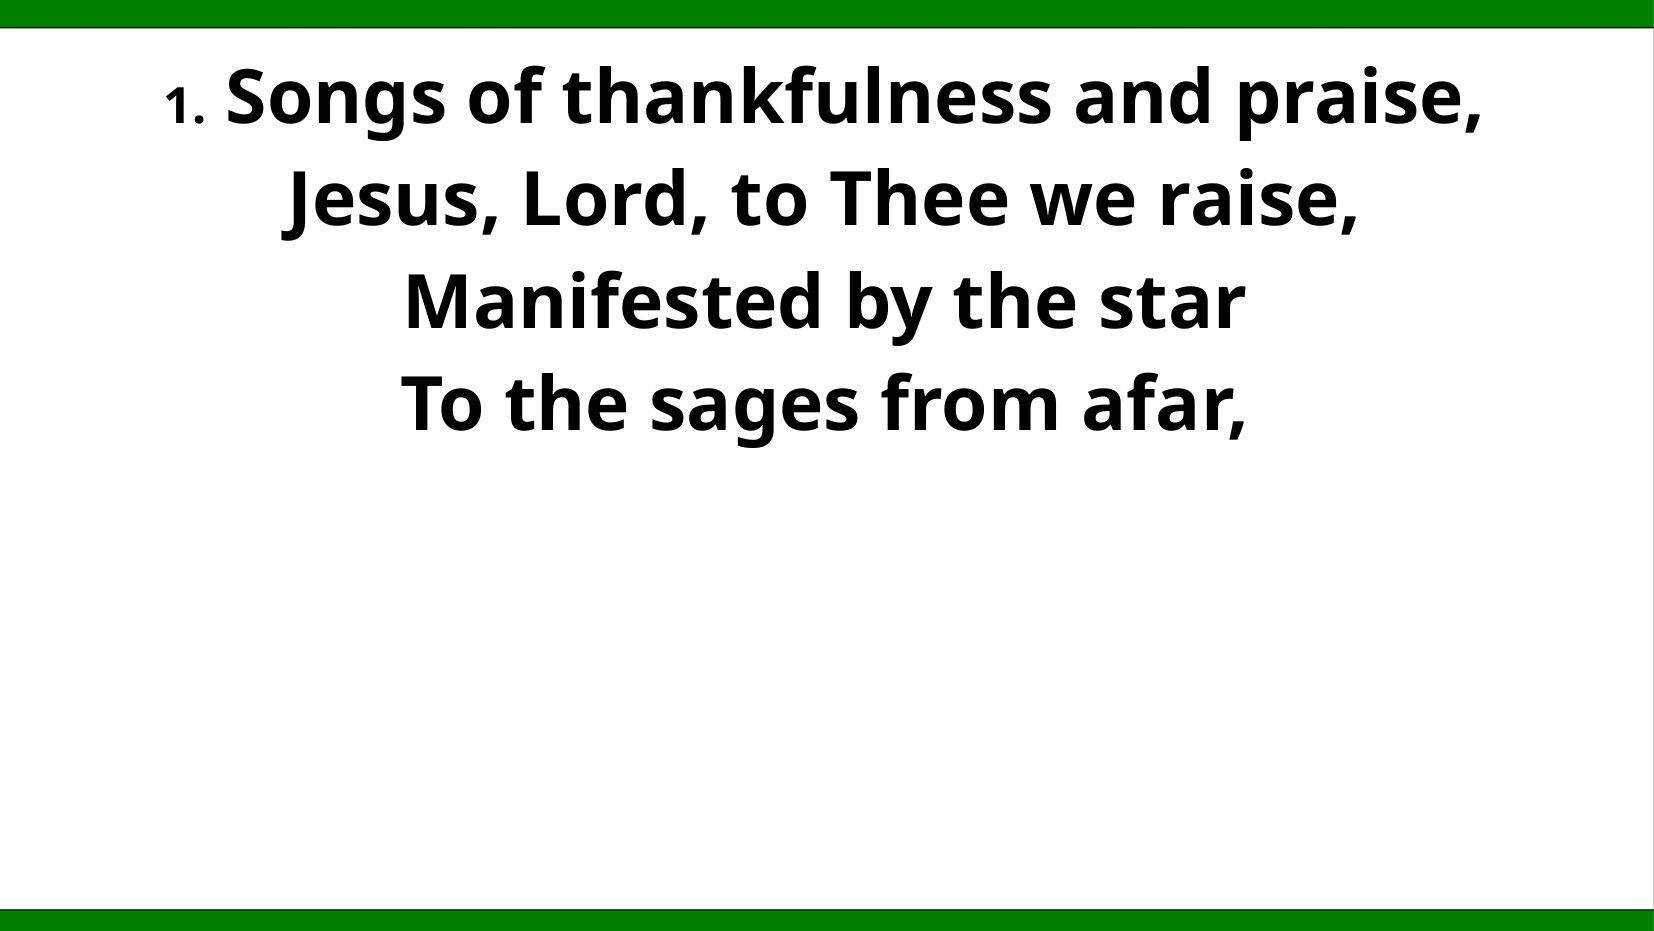

1. Songs of thankfulness and praise,
Jesus, Lord, to Thee we raise,
Manifested by the star
To the sages from afar,